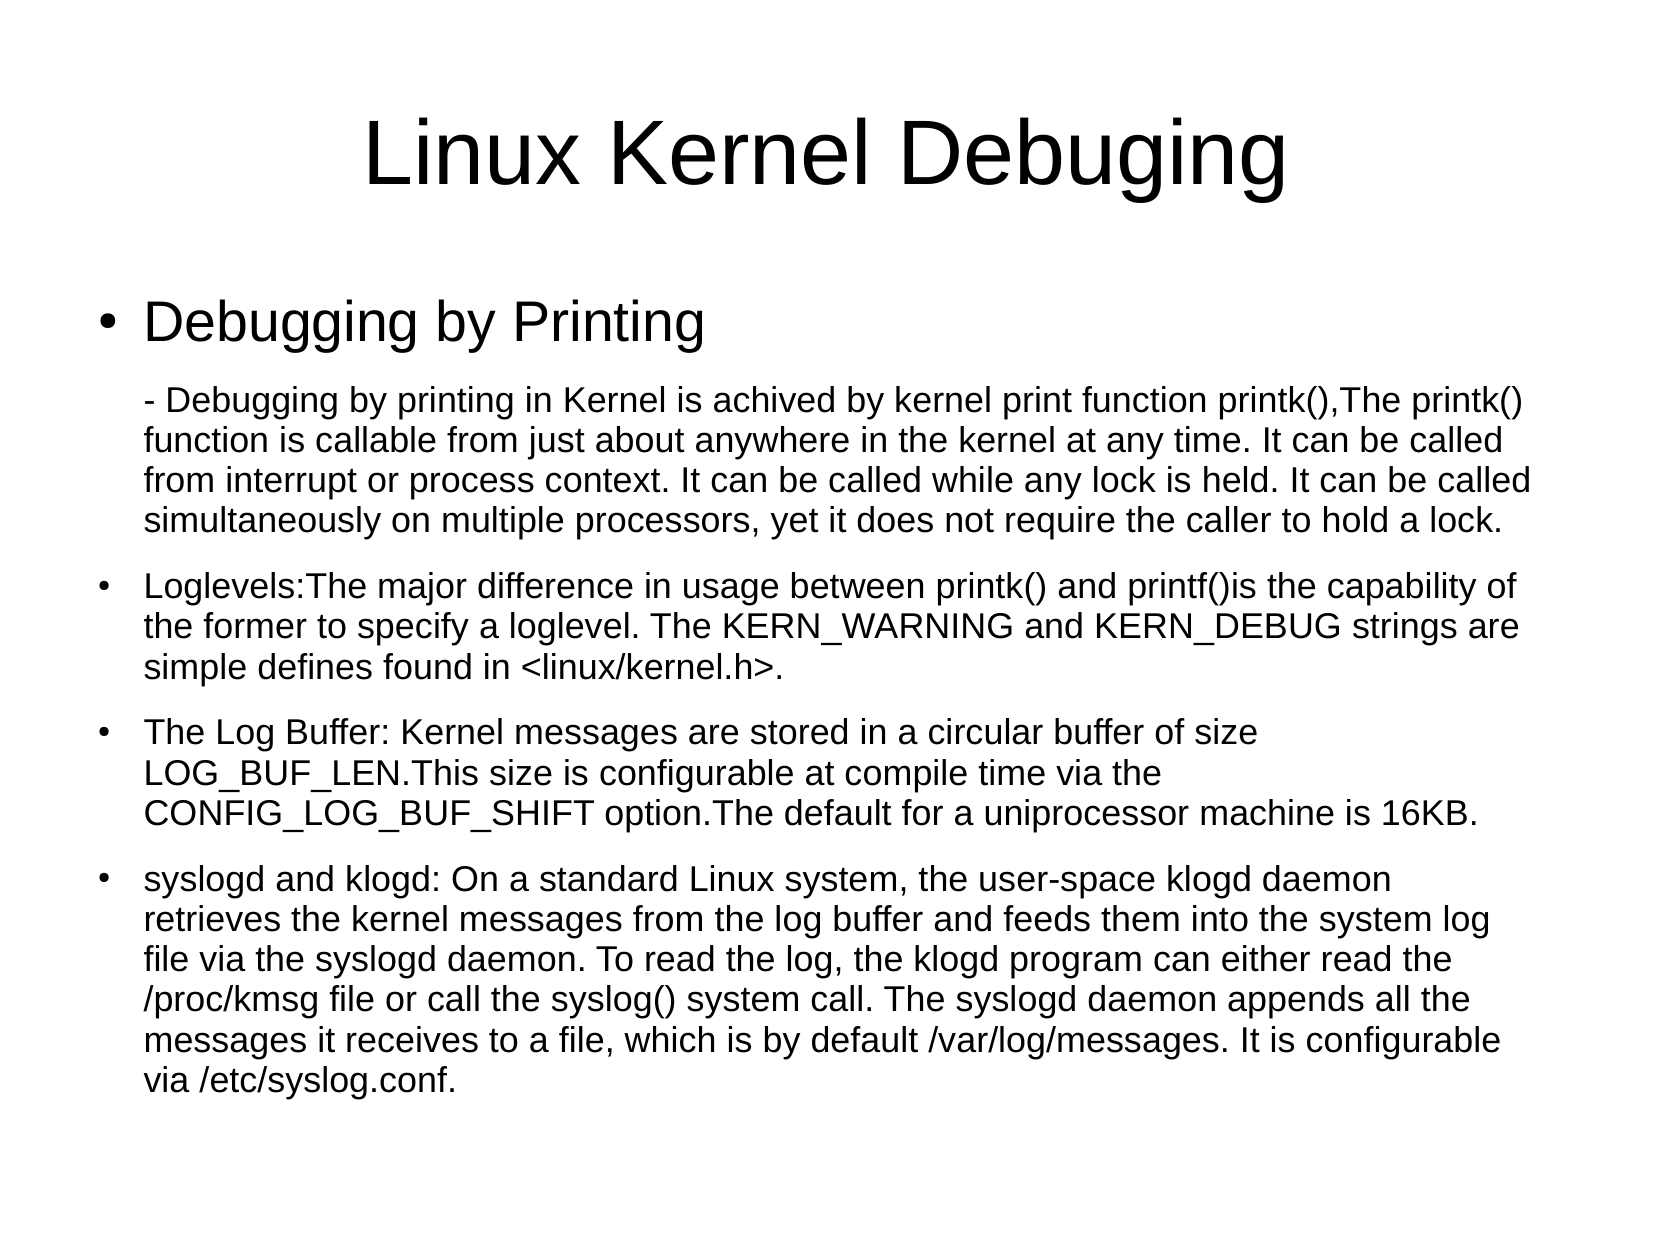

# Linux Kernel Debuging
Debugging by Printing
- Debugging by printing in Kernel is achived by kernel print function printk(),The printk() function is callable from just about anywhere in the kernel at any time. It can be called from interrupt or process context. It can be called while any lock is held. It can be called simultaneously on multiple processors, yet it does not require the caller to hold a lock.
Loglevels:The major difference in usage between printk() and printf()is the capability of the former to specify a loglevel. The KERN_WARNING and KERN_DEBUG strings are simple defines found in <linux/kernel.h>.
The Log Buffer: Kernel messages are stored in a circular buffer of size LOG_BUF_LEN.This size is configurable at compile time via the CONFIG_LOG_BUF_SHIFT option.The default for a uniprocessor machine is 16KB.
syslogd and klogd: On a standard Linux system, the user-space klogd daemon retrieves the kernel messages from the log buffer and feeds them into the system log file via the syslogd daemon. To read the log, the klogd program can either read the /proc/kmsg file or call the syslog() system call. The syslogd daemon appends all the messages it receives to a file, which is by default /var/log/messages. It is configurable via /etc/syslog.conf.